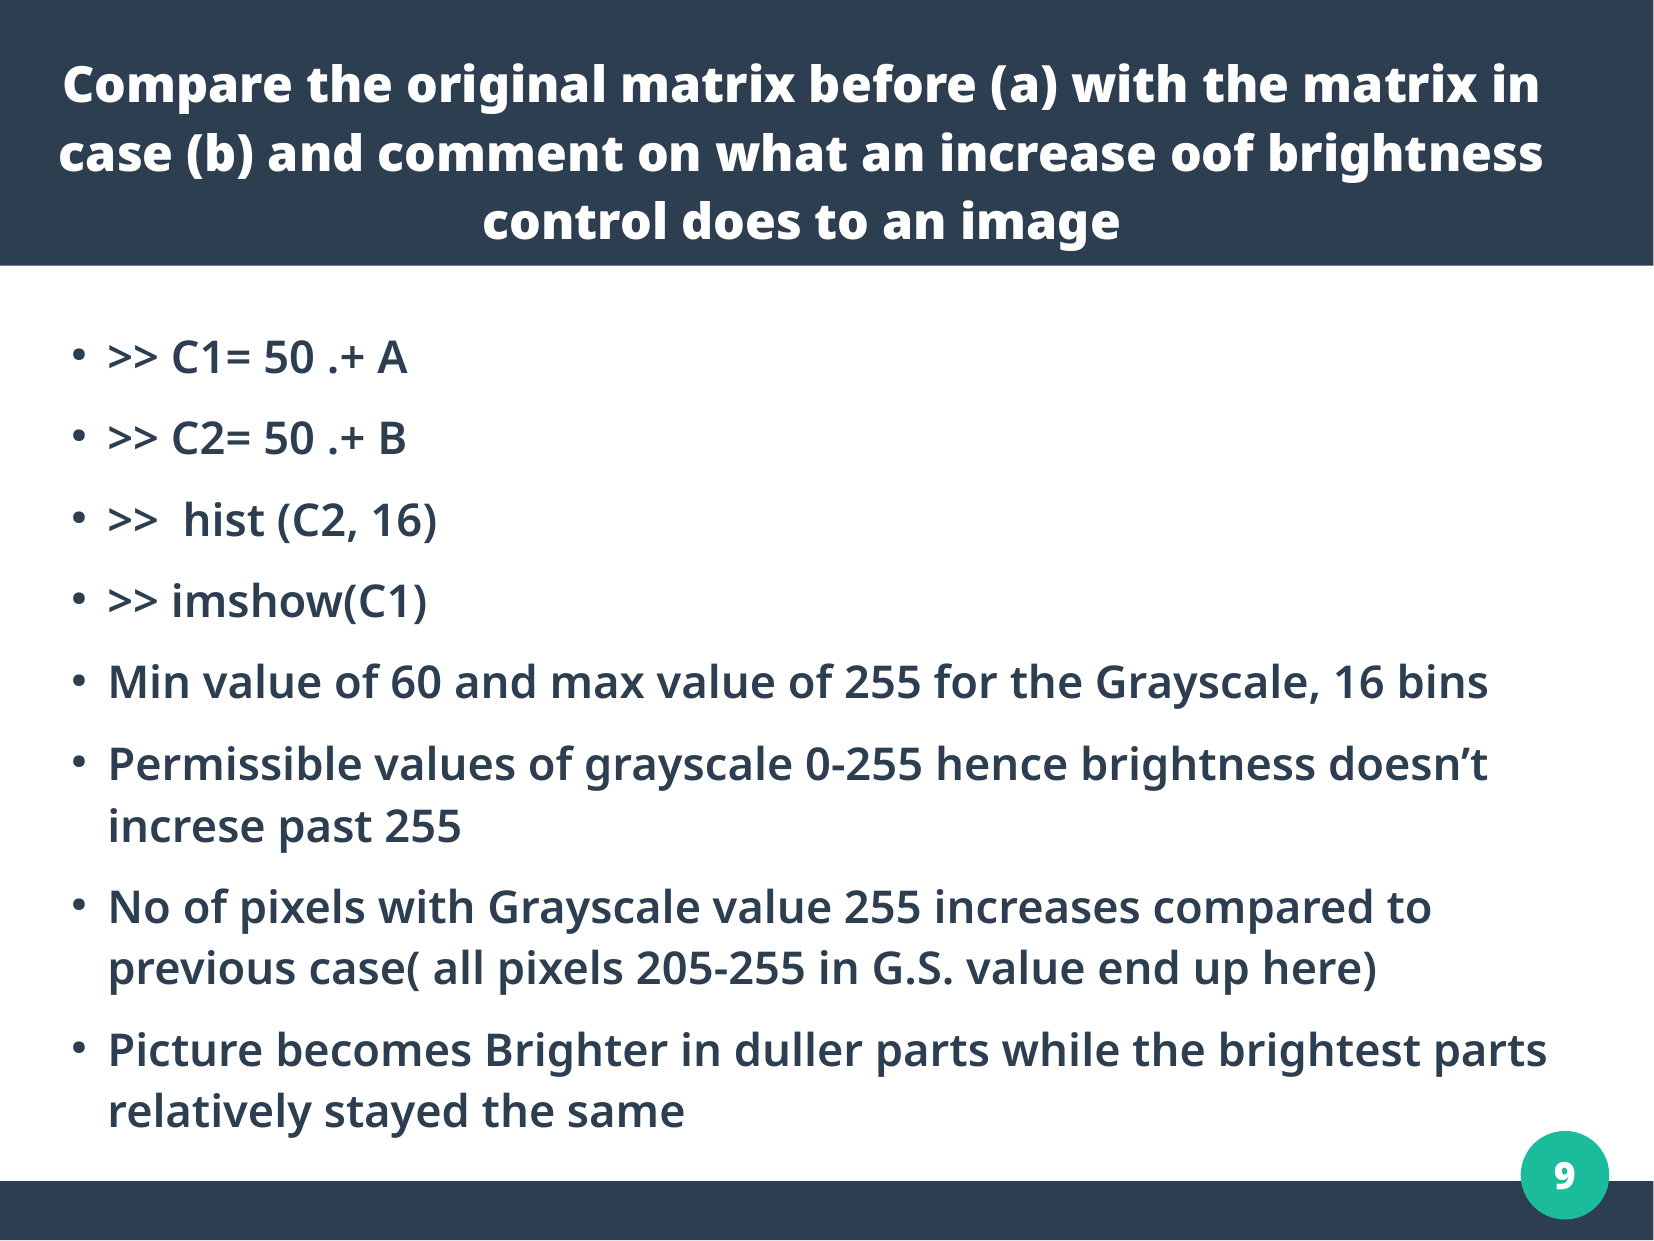

# Compare the original matrix before (a) with the matrix in case (b) and comment on what an increase oof brightness control does to an image
>> C1= 50 .+ A
>> C2= 50 .+ B
>> hist (C2, 16)
>> imshow(C1)
Min value of 60 and max value of 255 for the Grayscale, 16 bins
Permissible values of grayscale 0-255 hence brightness doesn’t increse past 255
No of pixels with Grayscale value 255 increases compared to previous case( all pixels 205-255 in G.S. value end up here)
Picture becomes Brighter in duller parts while the brightest parts relatively stayed the same
9